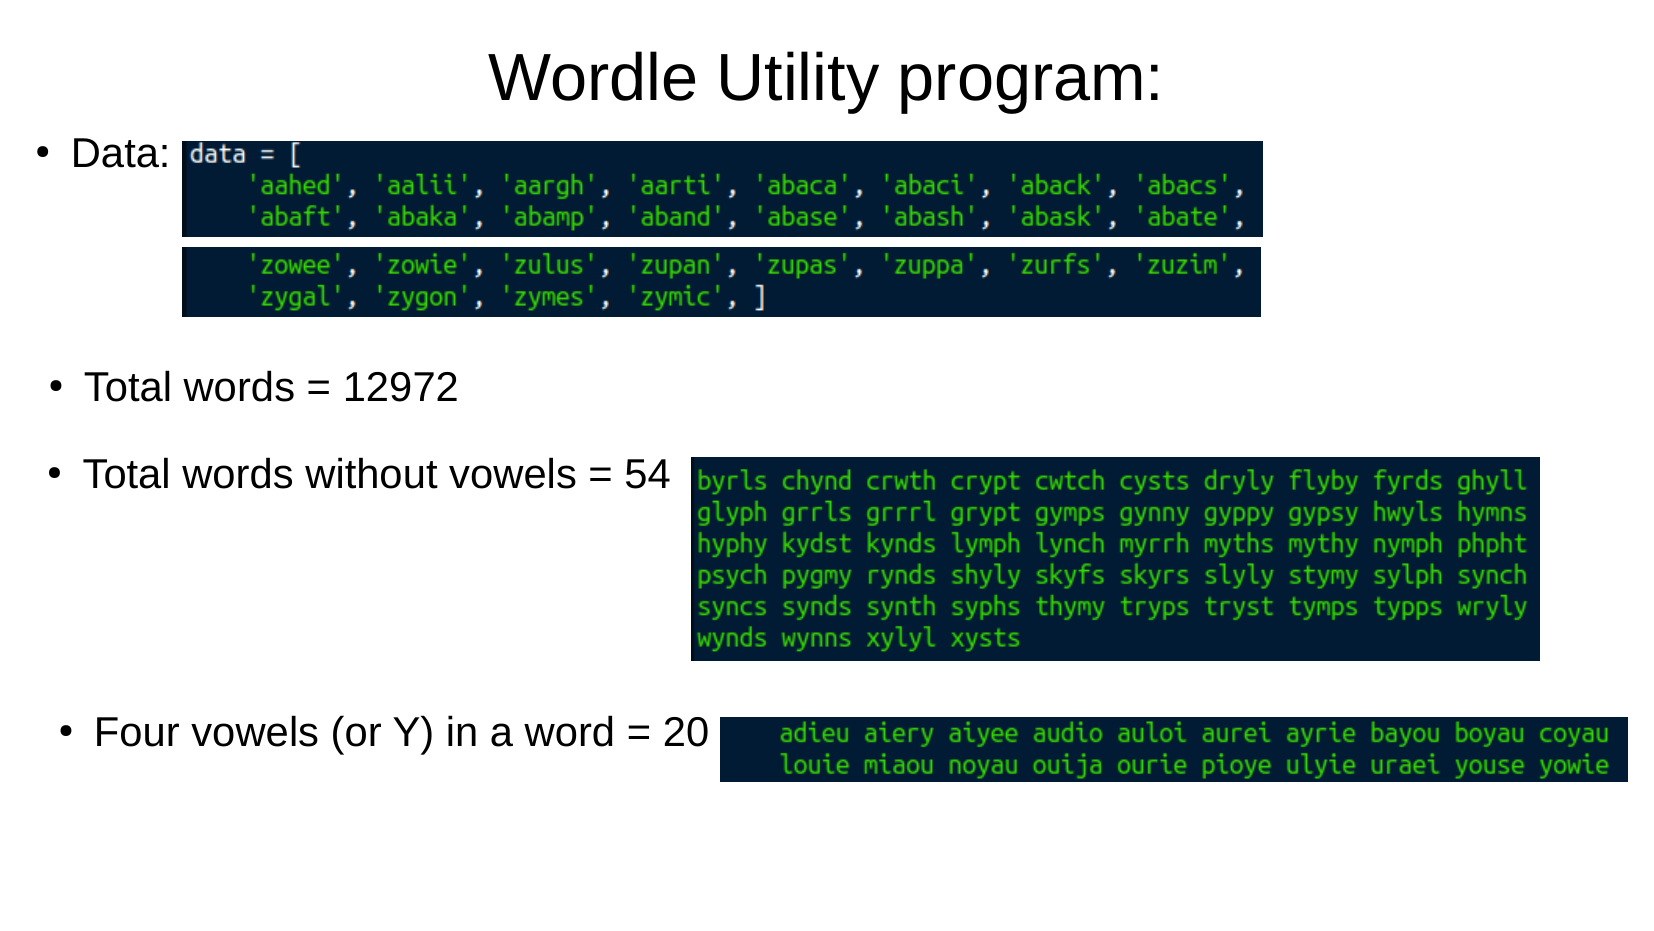

# Wordle Utility program:
Data:
Total words = 12972
Total words without vowels = 54
Four vowels (or Y) in a word = 20